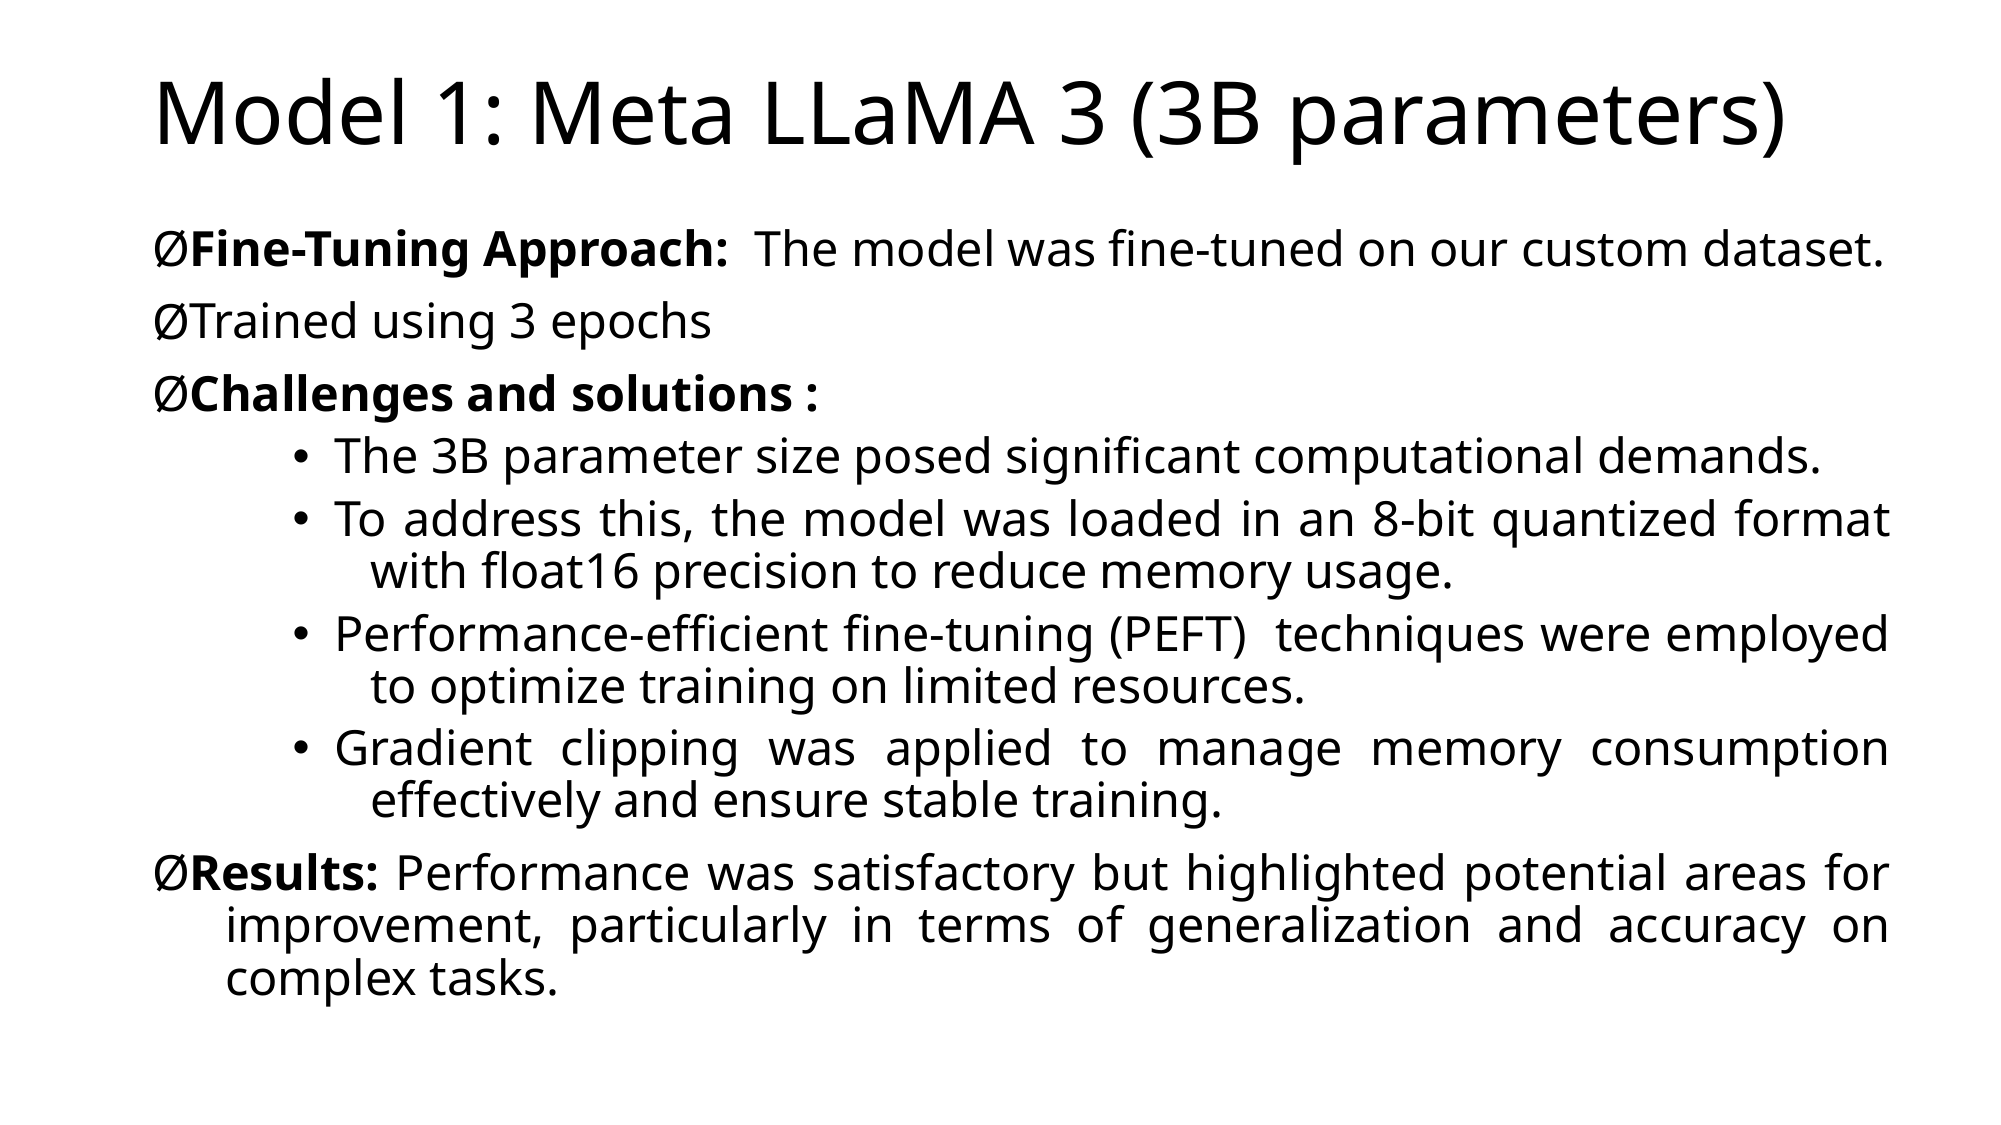

# Model 1: Meta LLaMA 3 (3B parameters)
Fine-Tuning Approach: The model was fine-tuned on our custom dataset.
Trained using 3 epochs
Challenges and solutions :
The 3B parameter size posed significant computational demands.
To address this, the model was loaded in an 8-bit quantized format with float16 precision to reduce memory usage.
Performance-efficient fine-tuning (PEFT) techniques were employed to optimize training on limited resources.
Gradient clipping was applied to manage memory consumption effectively and ensure stable training.
Results: Performance was satisfactory but highlighted potential areas for improvement, particularly in terms of generalization and accuracy on complex tasks.